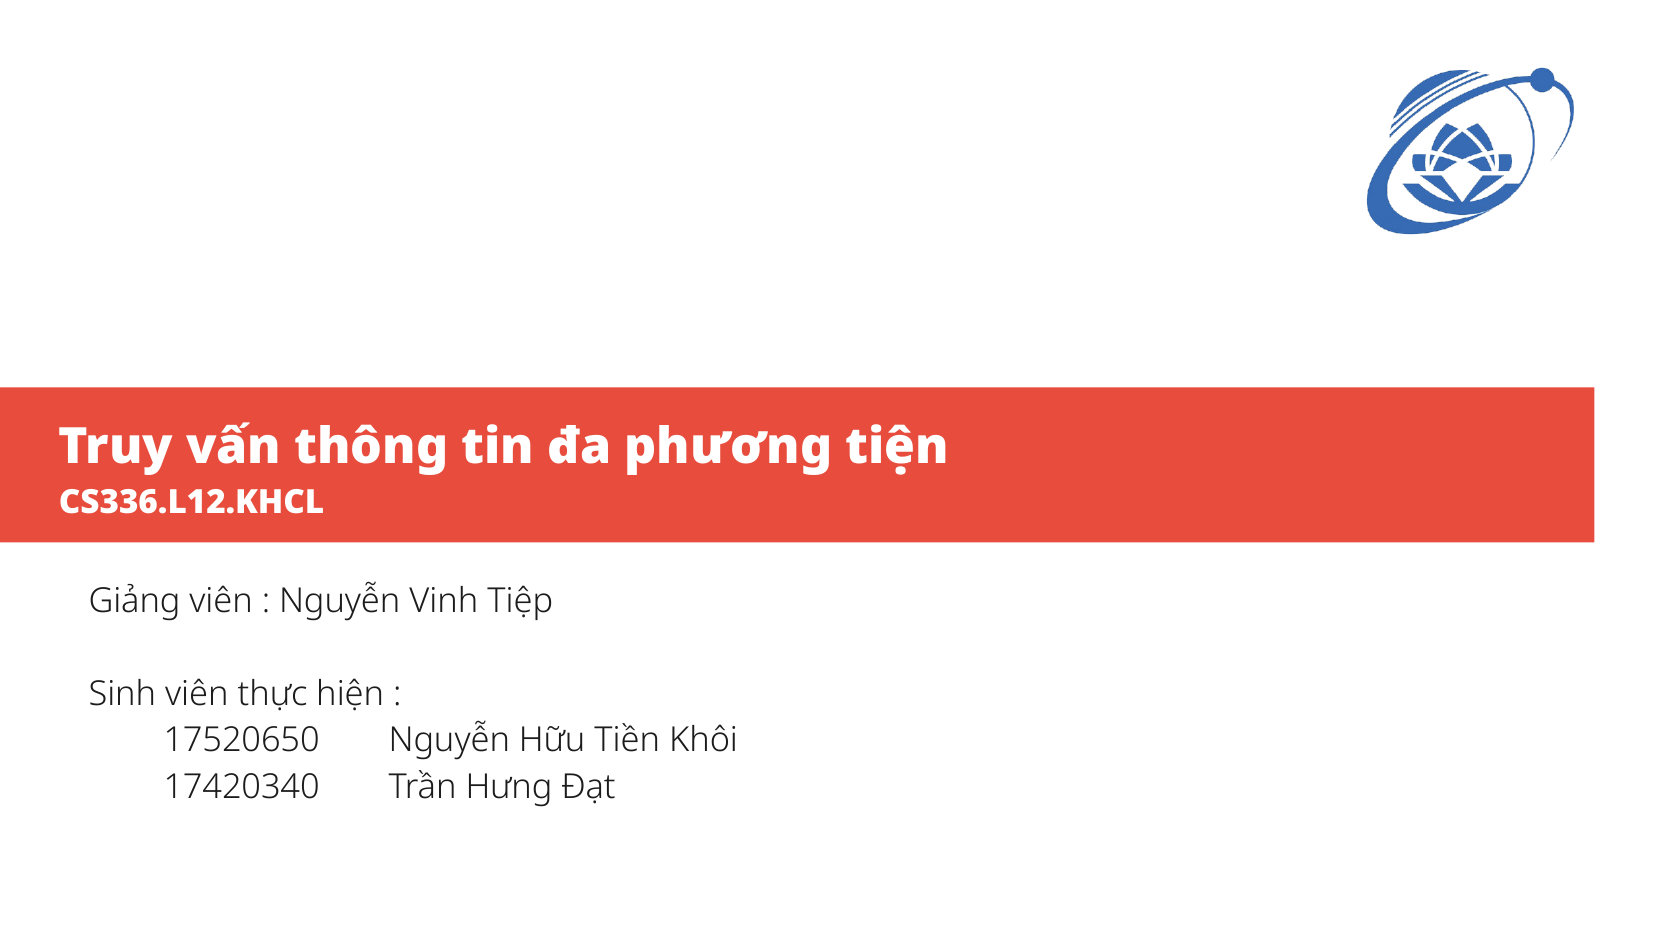

# Truy vấn thông tin đa phương tiện CS336.L12.KHCL
Giảng viên : Nguyễn Vinh Tiệp
Sinh viên thực hiện :
	17520650	Nguyễn Hữu Tiền Khôi
	17420340 	Trần Hưng Đạt